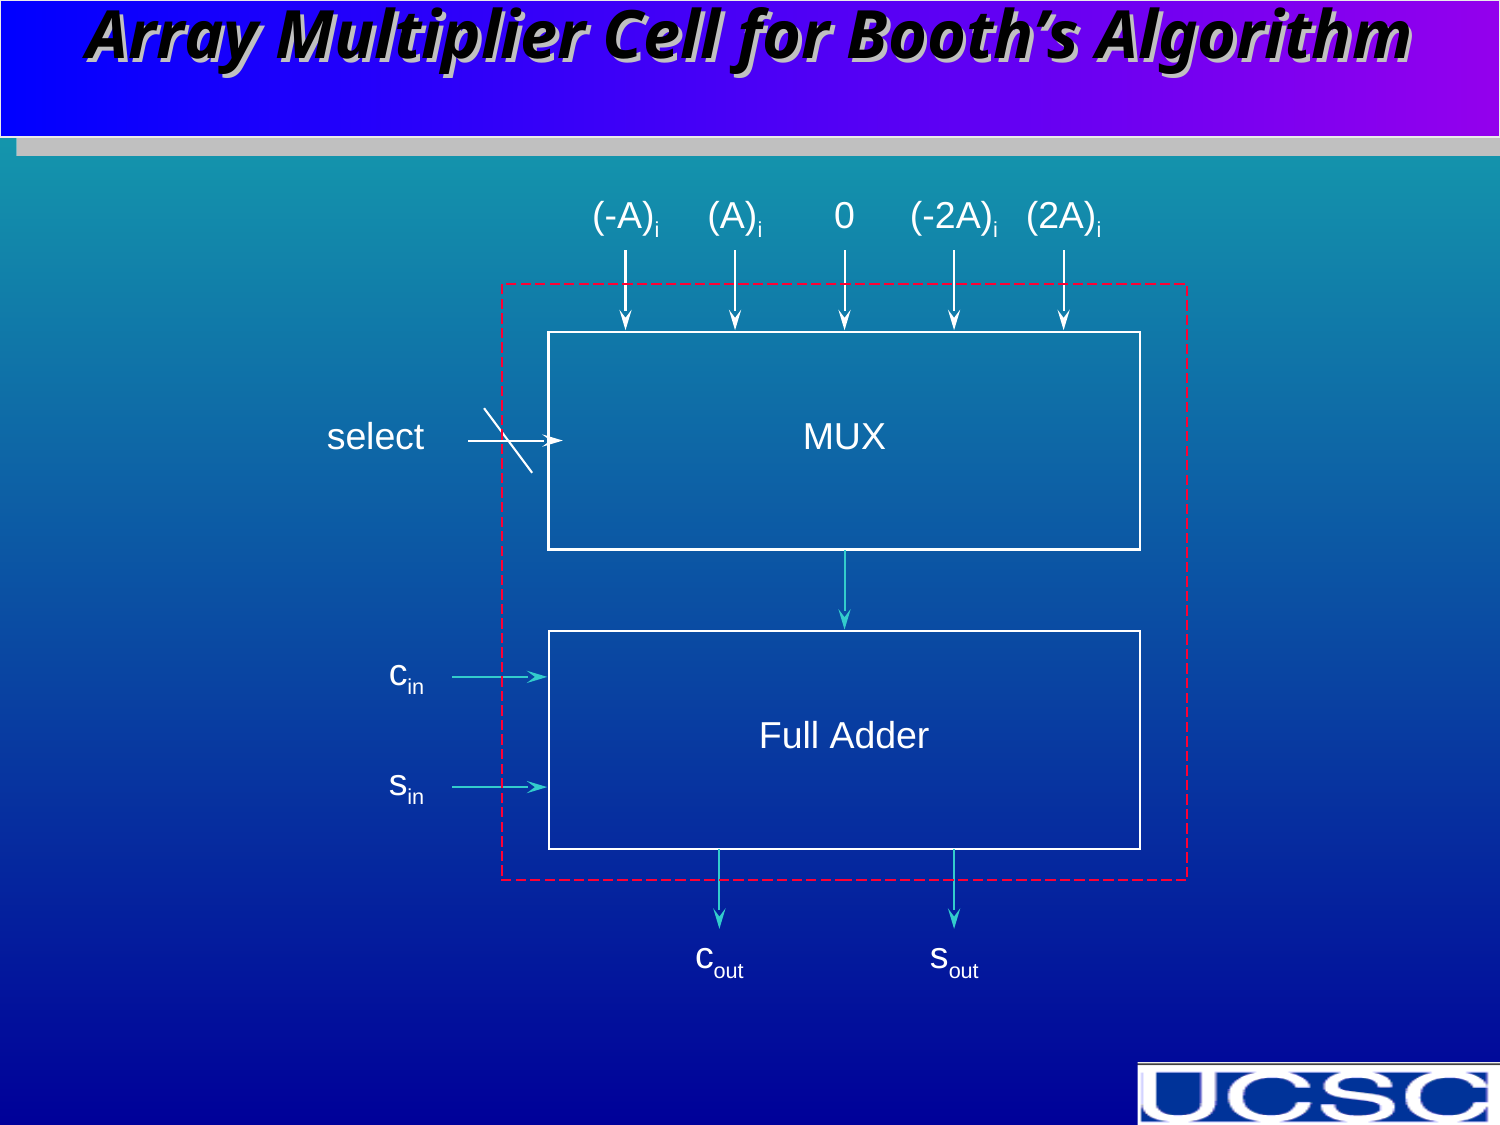

#
Array Multiplier Cell for Booth’s Algorithm
(-A)i
(A)i
0
(-2A)i
(2A)i
select
MUX
Full Adder
cin
sin
cout
sout